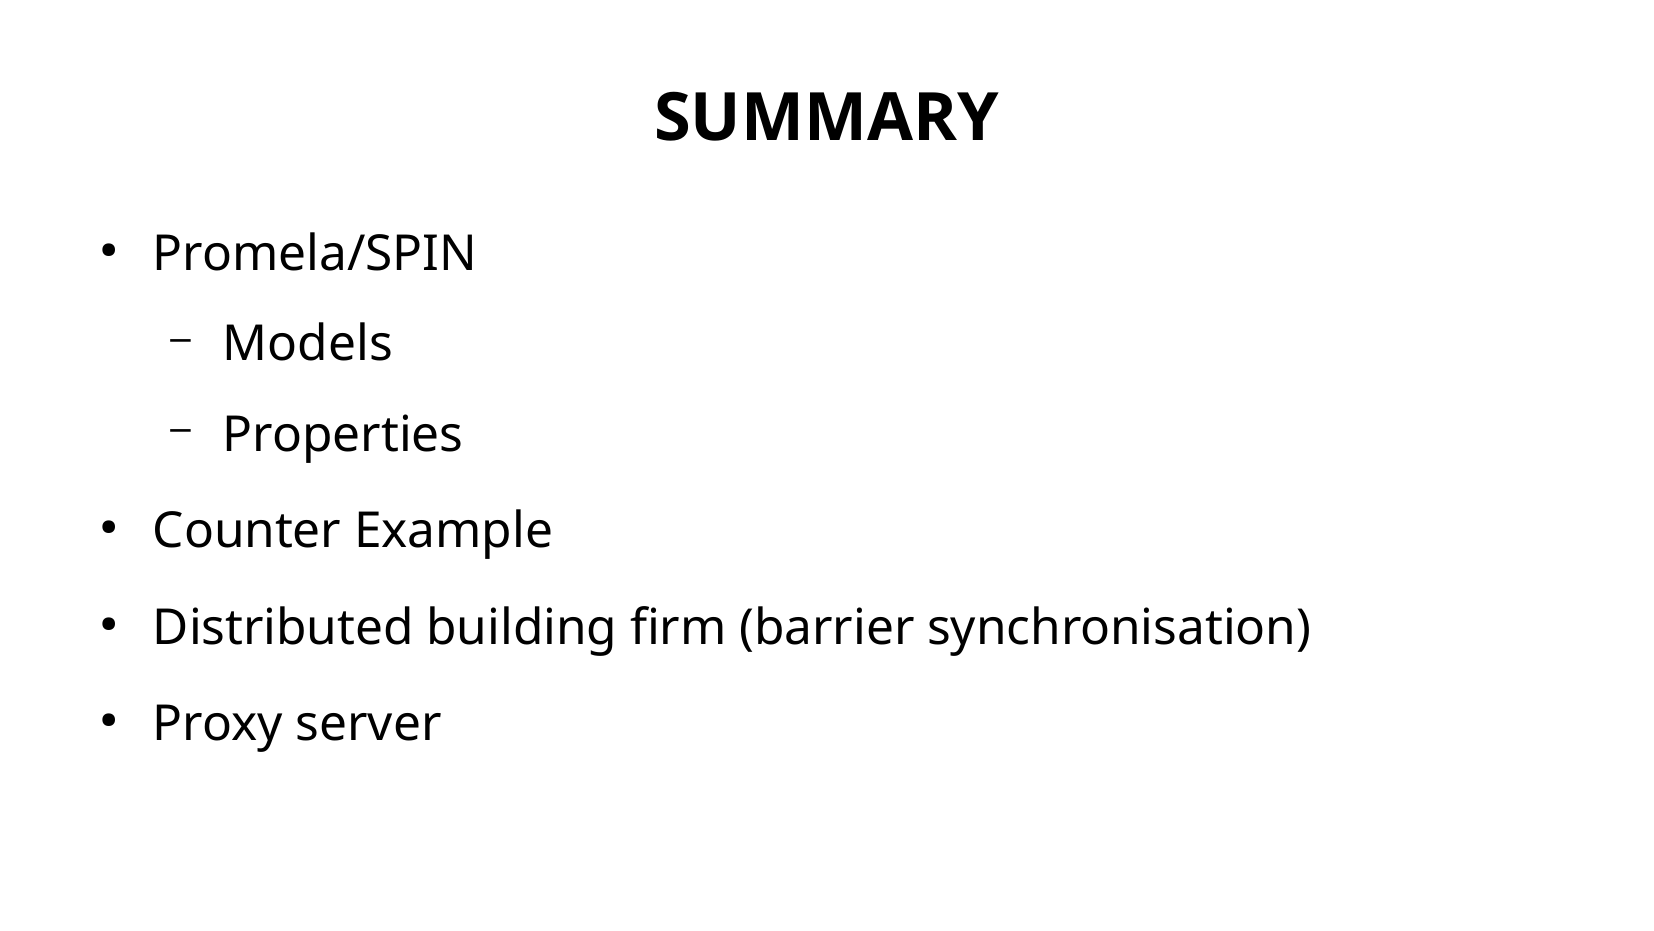

# SUMMARY
Promela/SPIN
Models
Properties
Counter Example
Distributed building firm (barrier synchronisation)
Proxy server